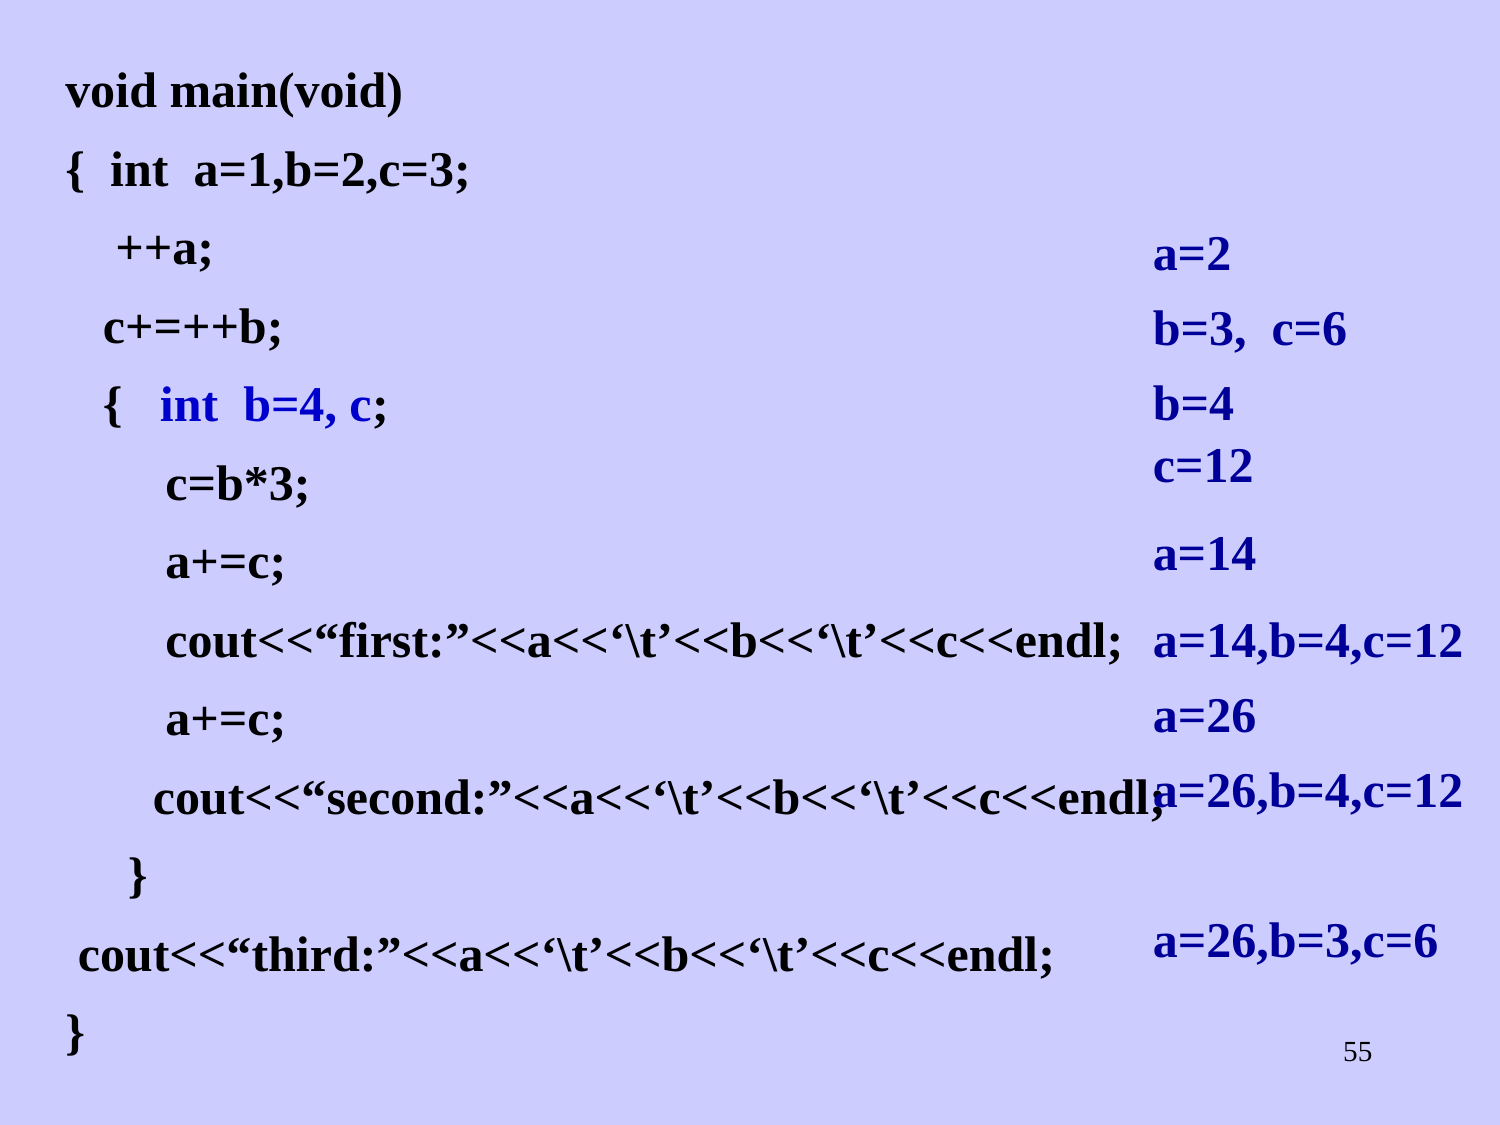

void main(void)
{ int a=1,b=2,c=3;
 ++a;
 c+=++b;
 { int b=4, c;
 c=b*3;
 a+=c;
 cout<<“first:”<<a<<‘\t’<<b<<‘\t’<<c<<endl;
 a+=c;
 cout<<“second:”<<a<<‘\t’<<b<<‘\t’<<c<<endl;
 }
 cout<<“third:”<<a<<‘\t’<<b<<‘\t’<<c<<endl;
}
a=2
b=3, c=6
b=4
c=12
a=14
a=14,b=4,c=12
a=26
a=26,b=4,c=12
a=26,b=3,c=6